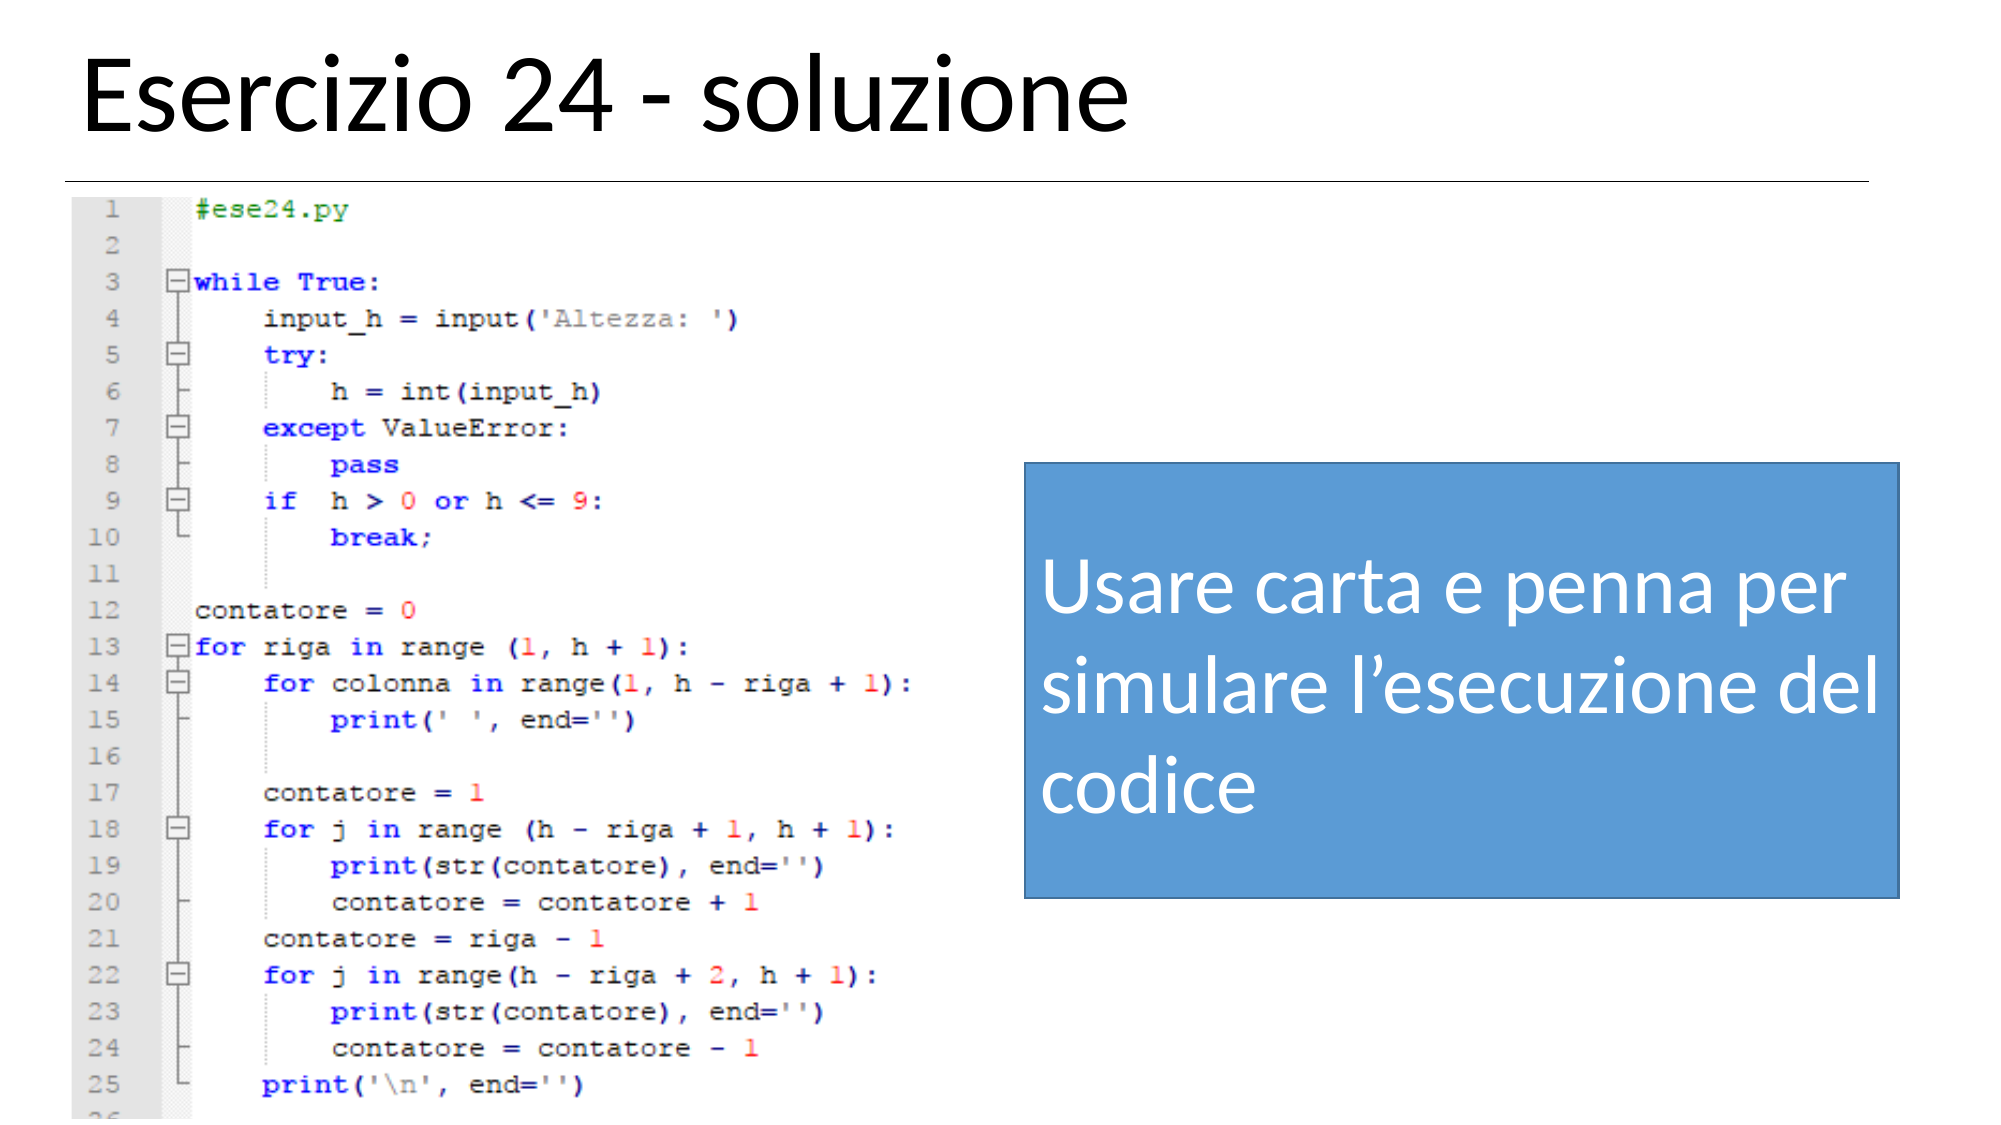

Esercizio 24 - soluzione
Usare carta e penna per simulare l’esecuzione del codice